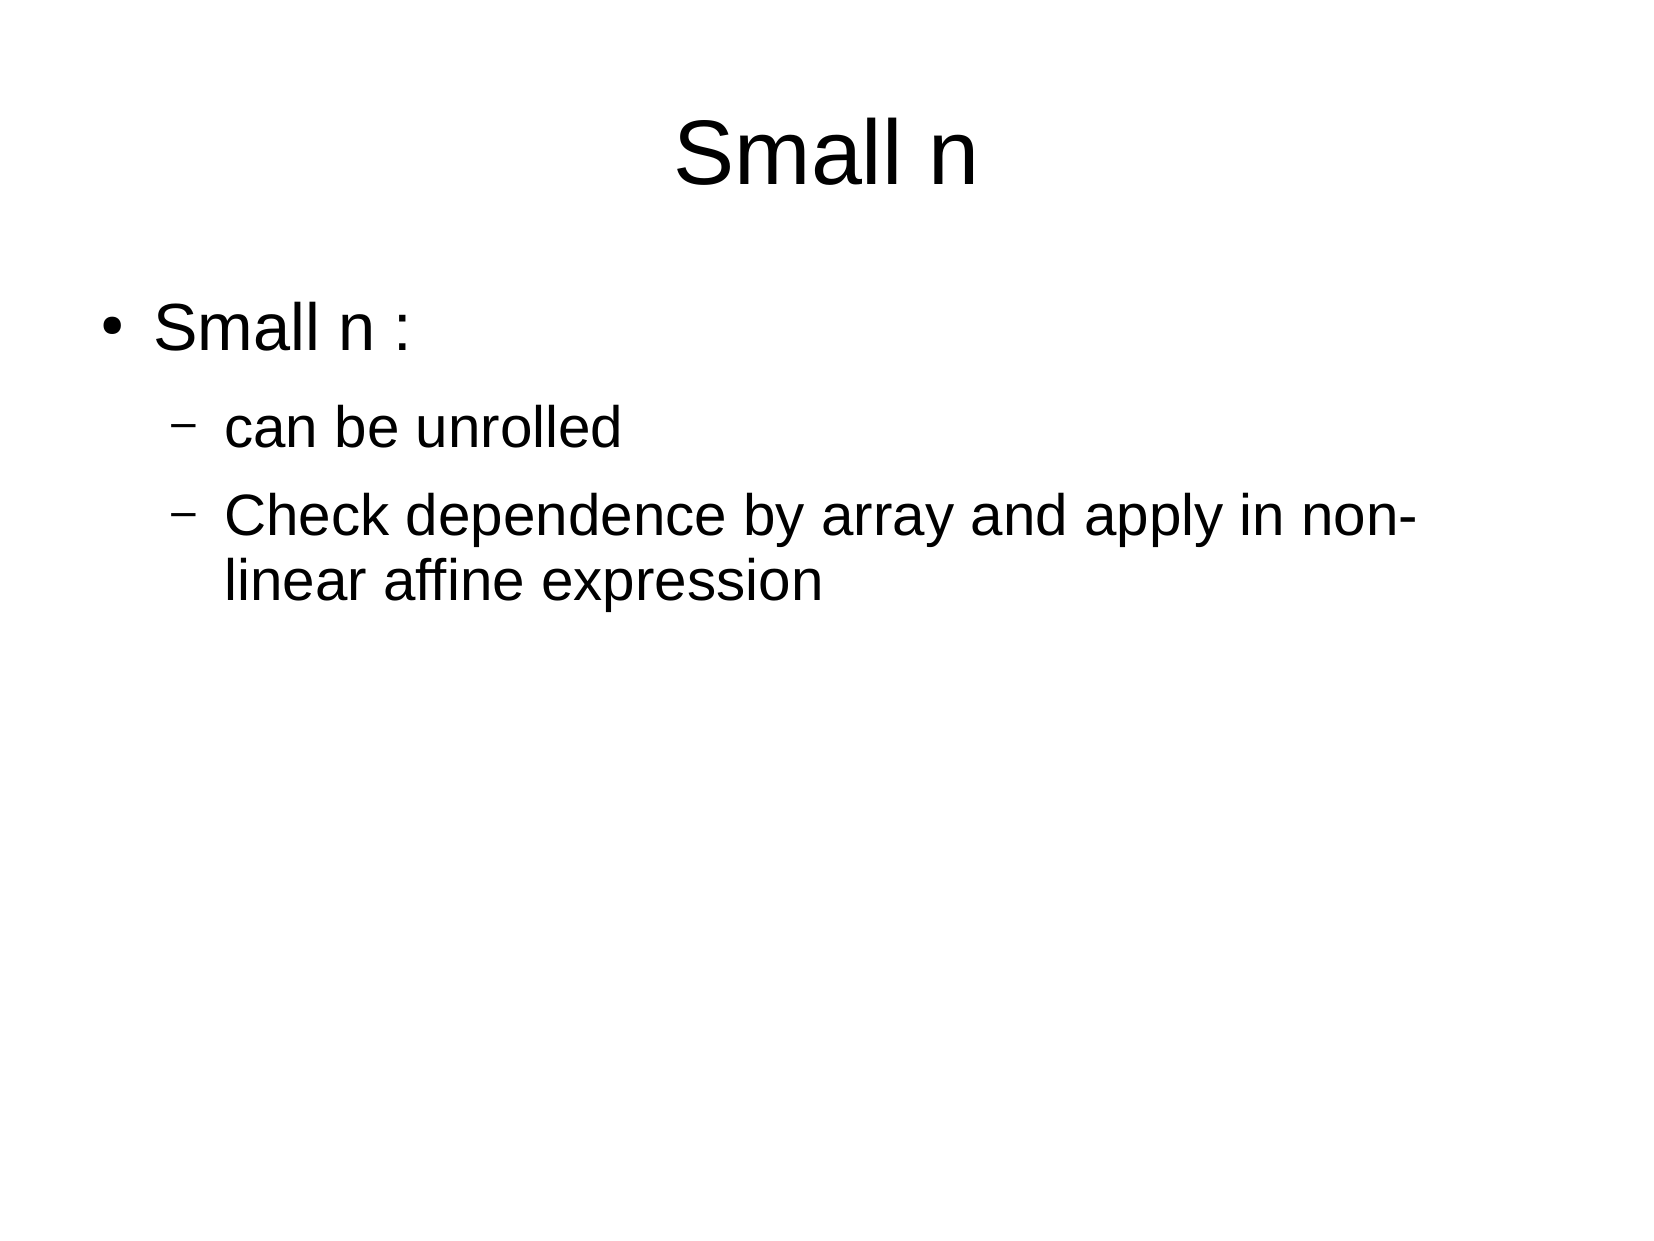

# Small n
Small n :
can be unrolled
Check dependence by array and apply in non-linear affine expression